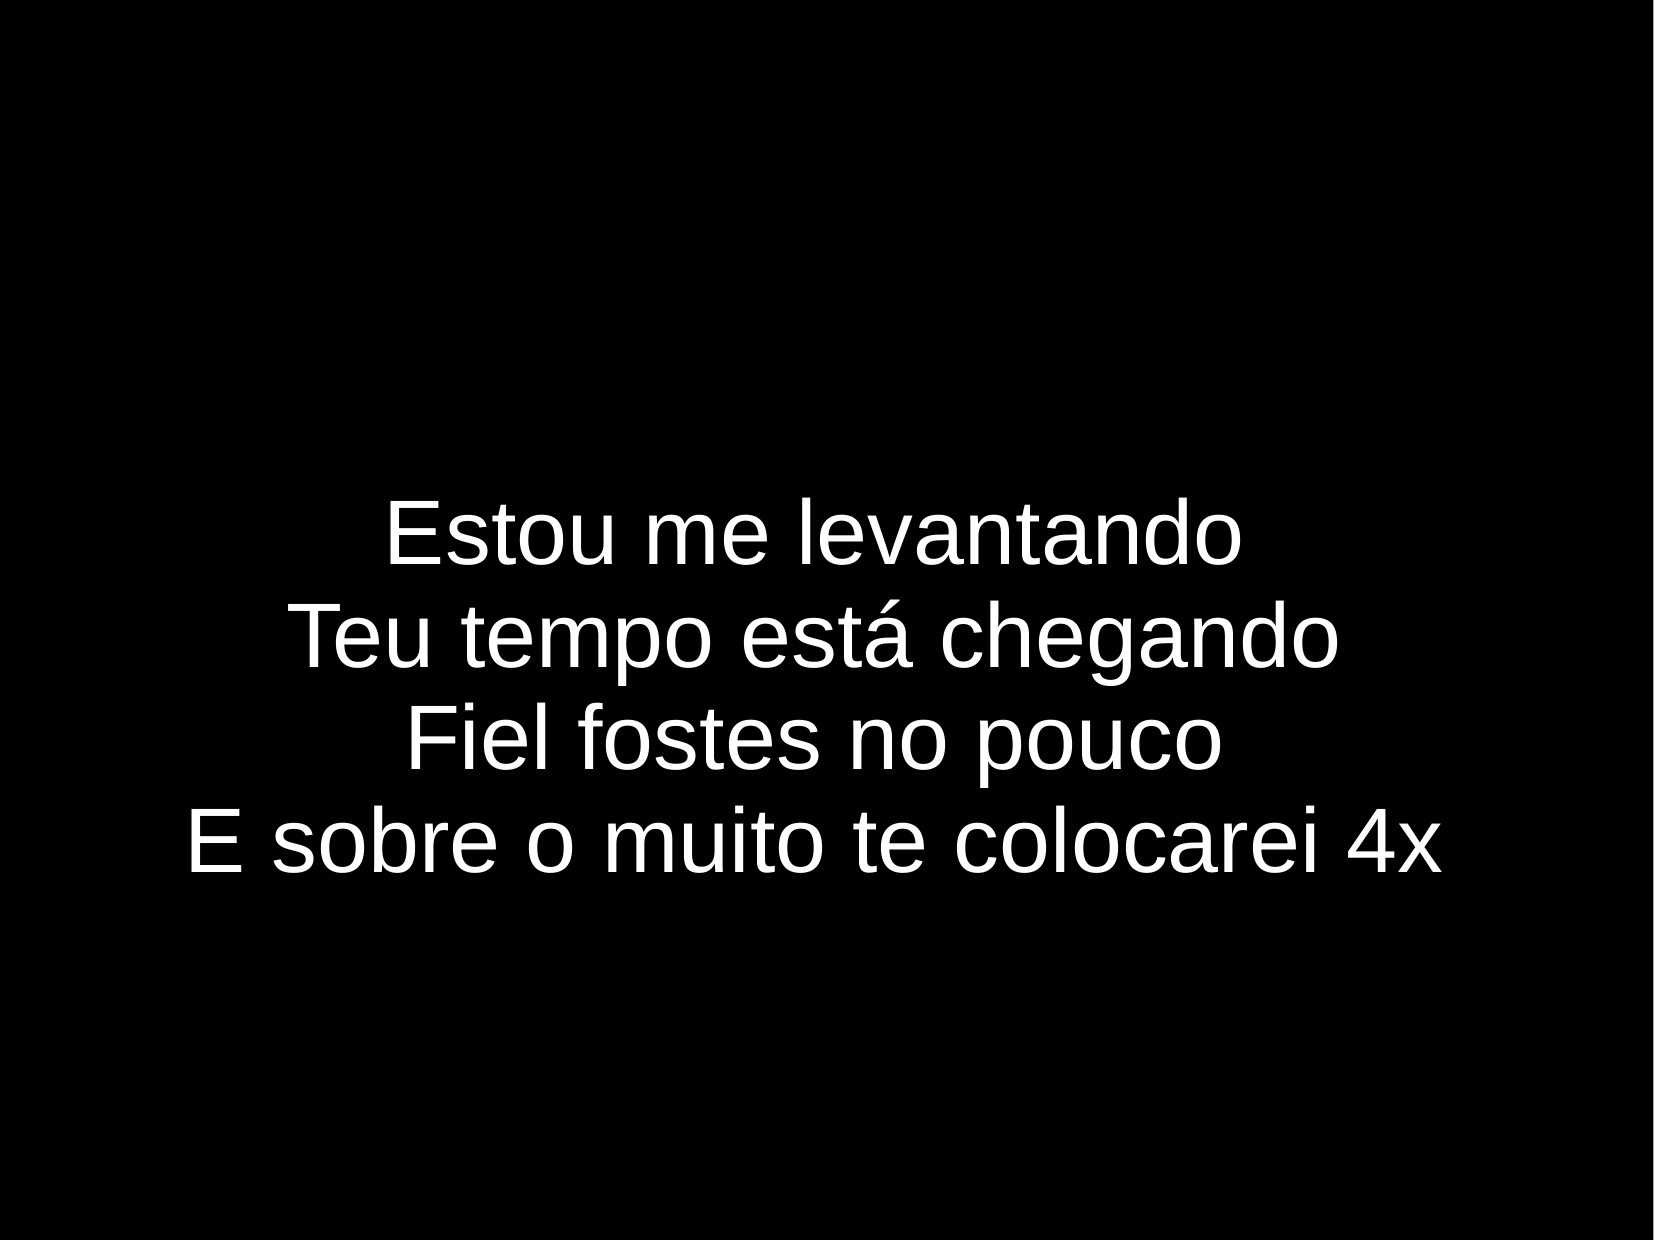

# Estou me levantando
Teu tempo está chegando
Fiel fostes no pouco
E sobre o muito te colocarei 4x